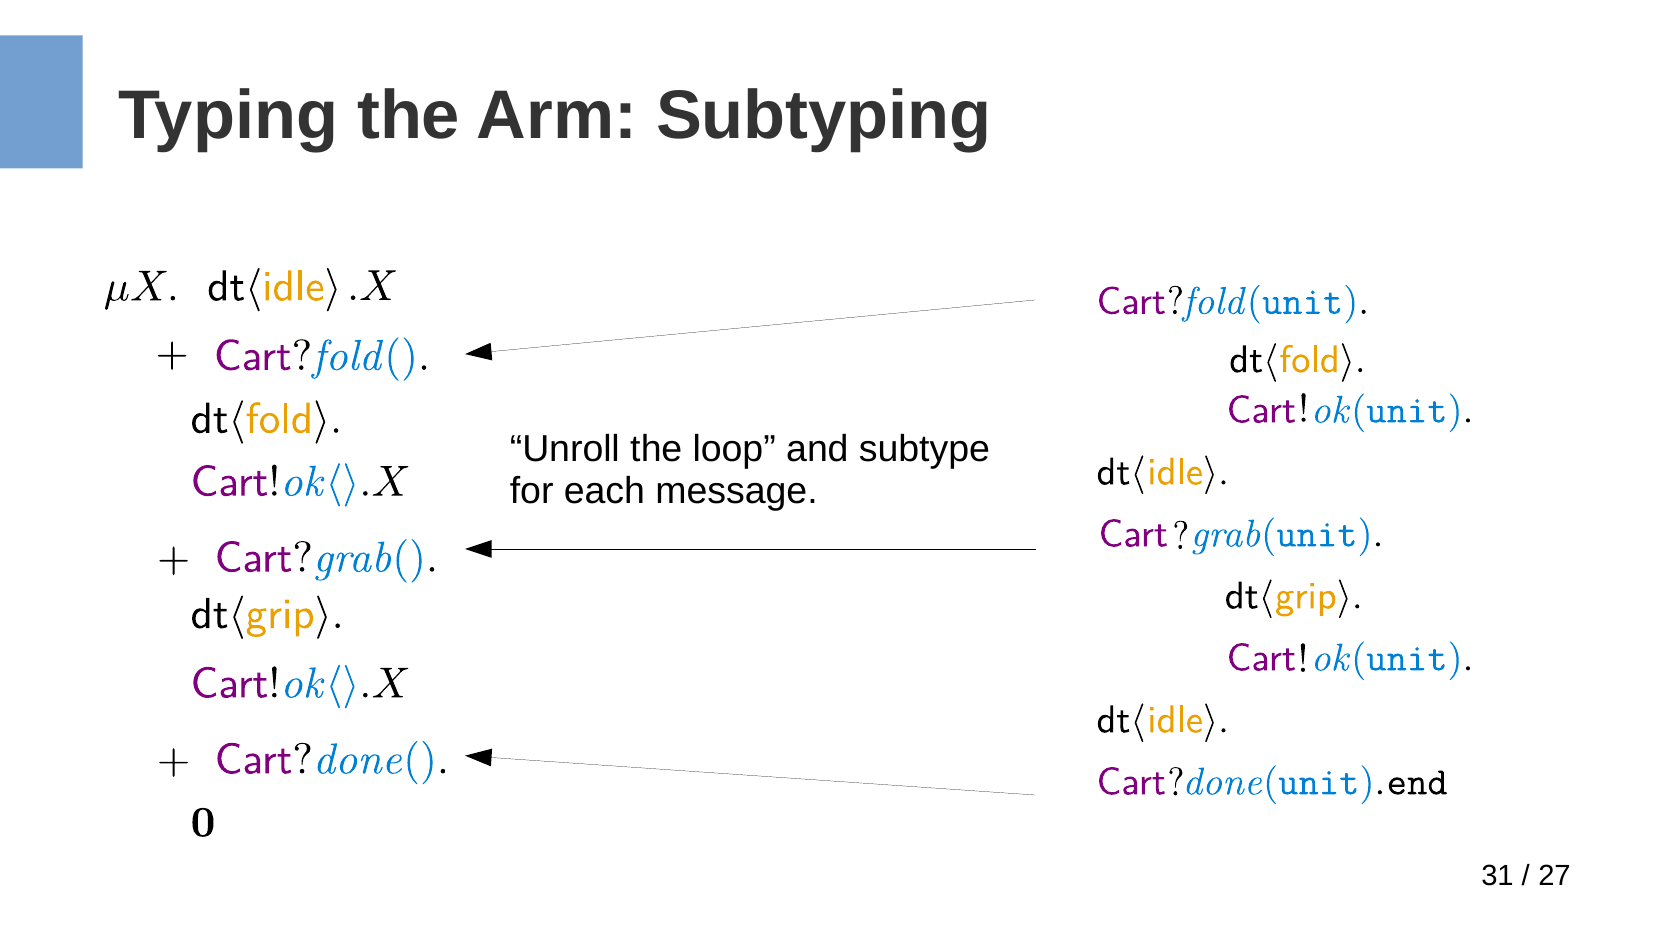

# Typing the Arm: Subtyping
“Unroll the loop” and subtype for each message.
31